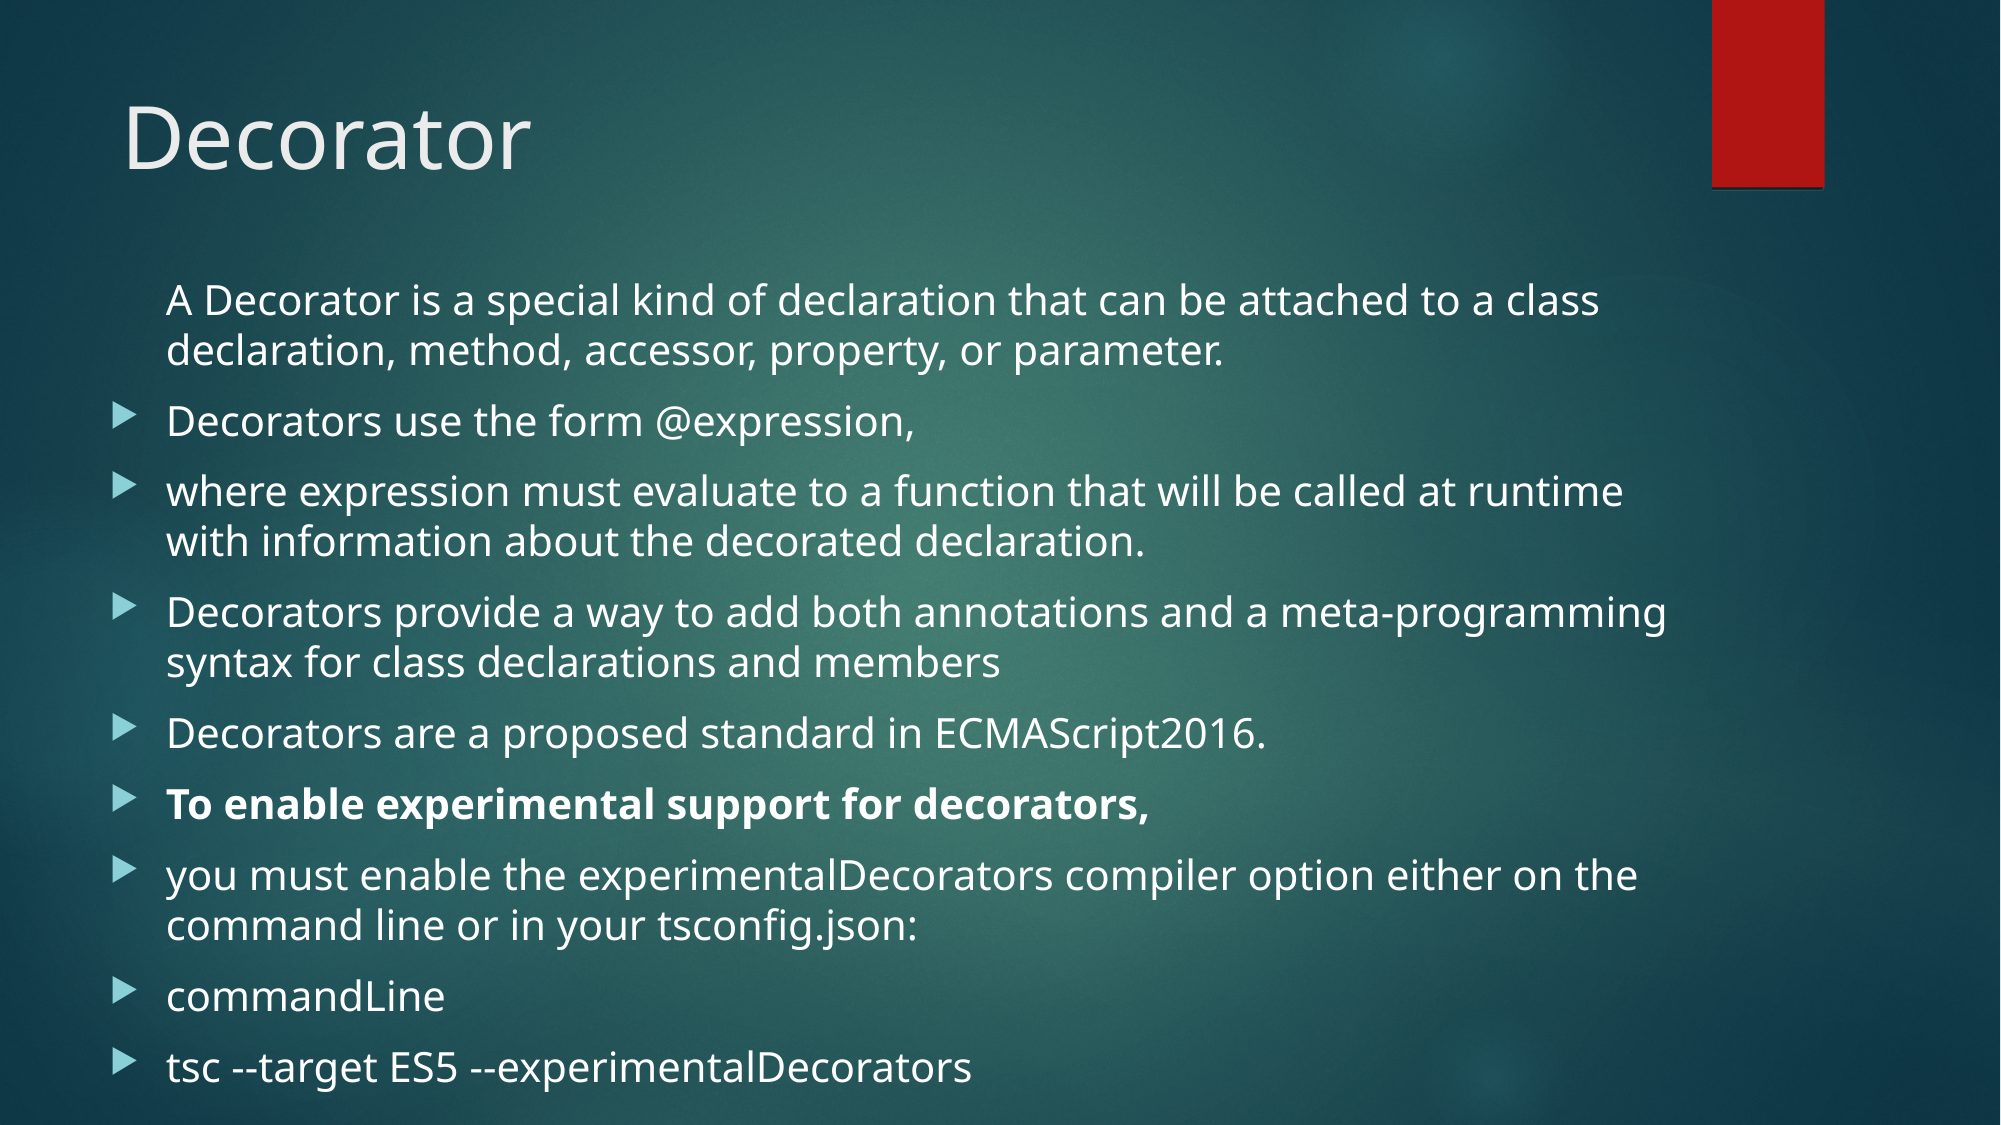

# Decorator
A Decorator is a special kind of declaration that can be attached to a class declaration, method, accessor, property, or parameter.
Decorators use the form @expression,
where expression must evaluate to a function that will be called at runtime with information about the decorated declaration.
Decorators provide a way to add both annotations and a meta-programming syntax for class declarations and members
Decorators are a proposed standard in ECMAScript2016.
To enable experimental support for decorators,
you must enable the experimentalDecorators compiler option either on the command line or in your tsconfig.json:
commandLine
tsc --target ES5 --experimentalDecorators